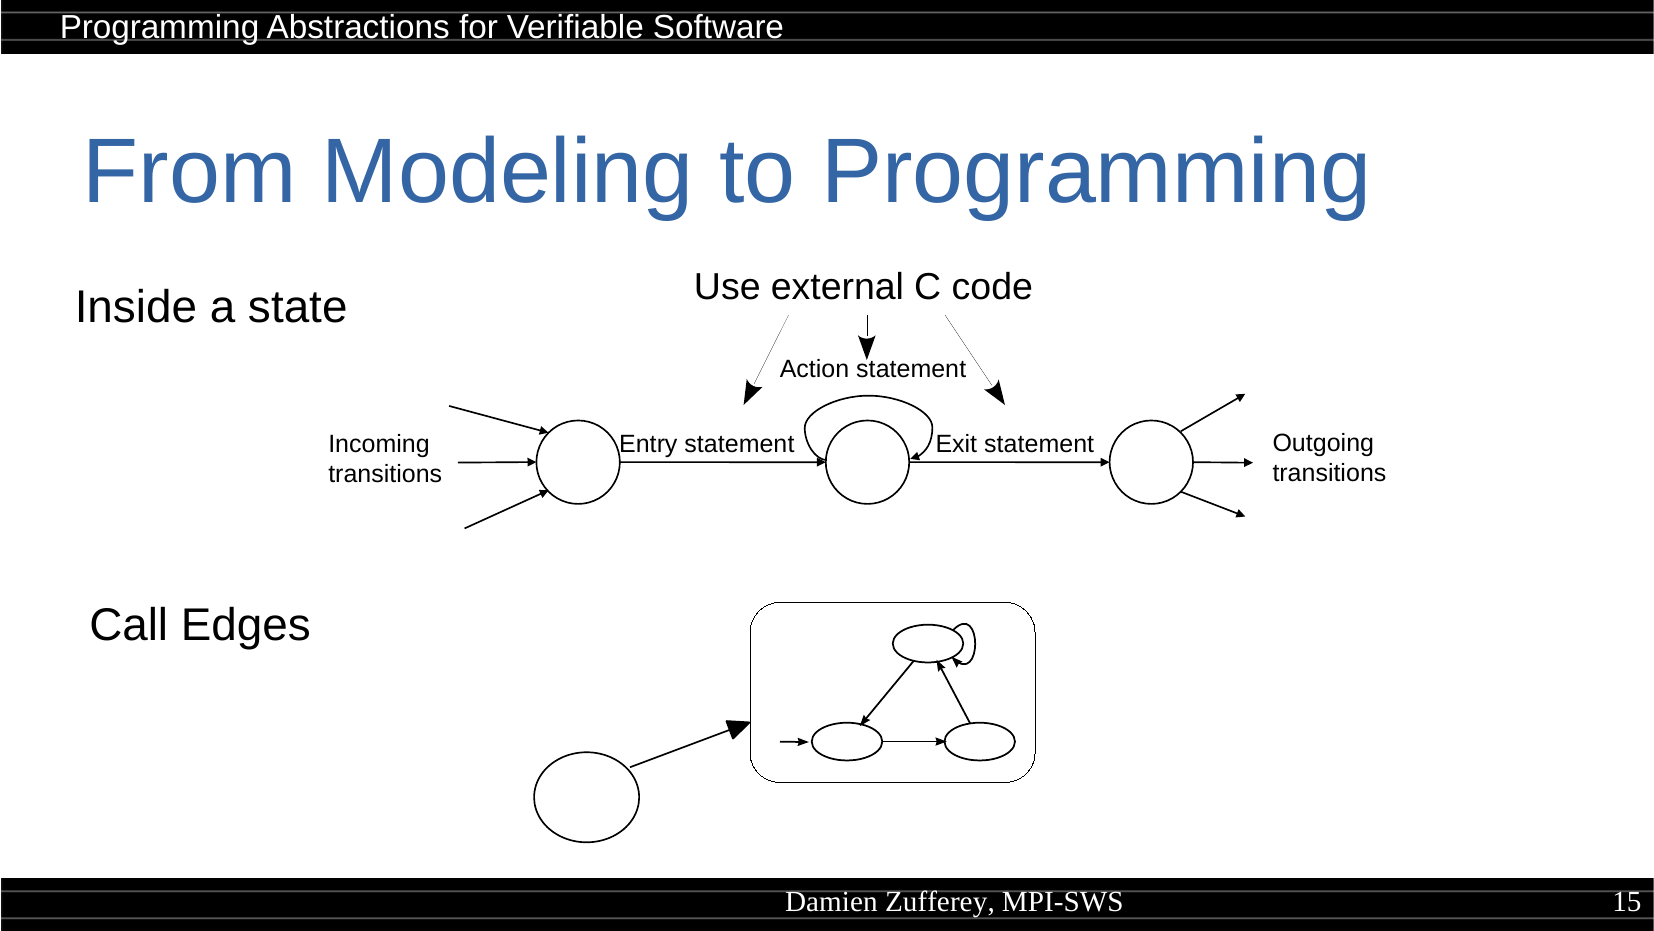

# From Modeling to Programming
Use external C code
Inside a state
Action statement
Outgoing
transitions
Incoming
transitions
Entry statement
Exit statement
Call Edges